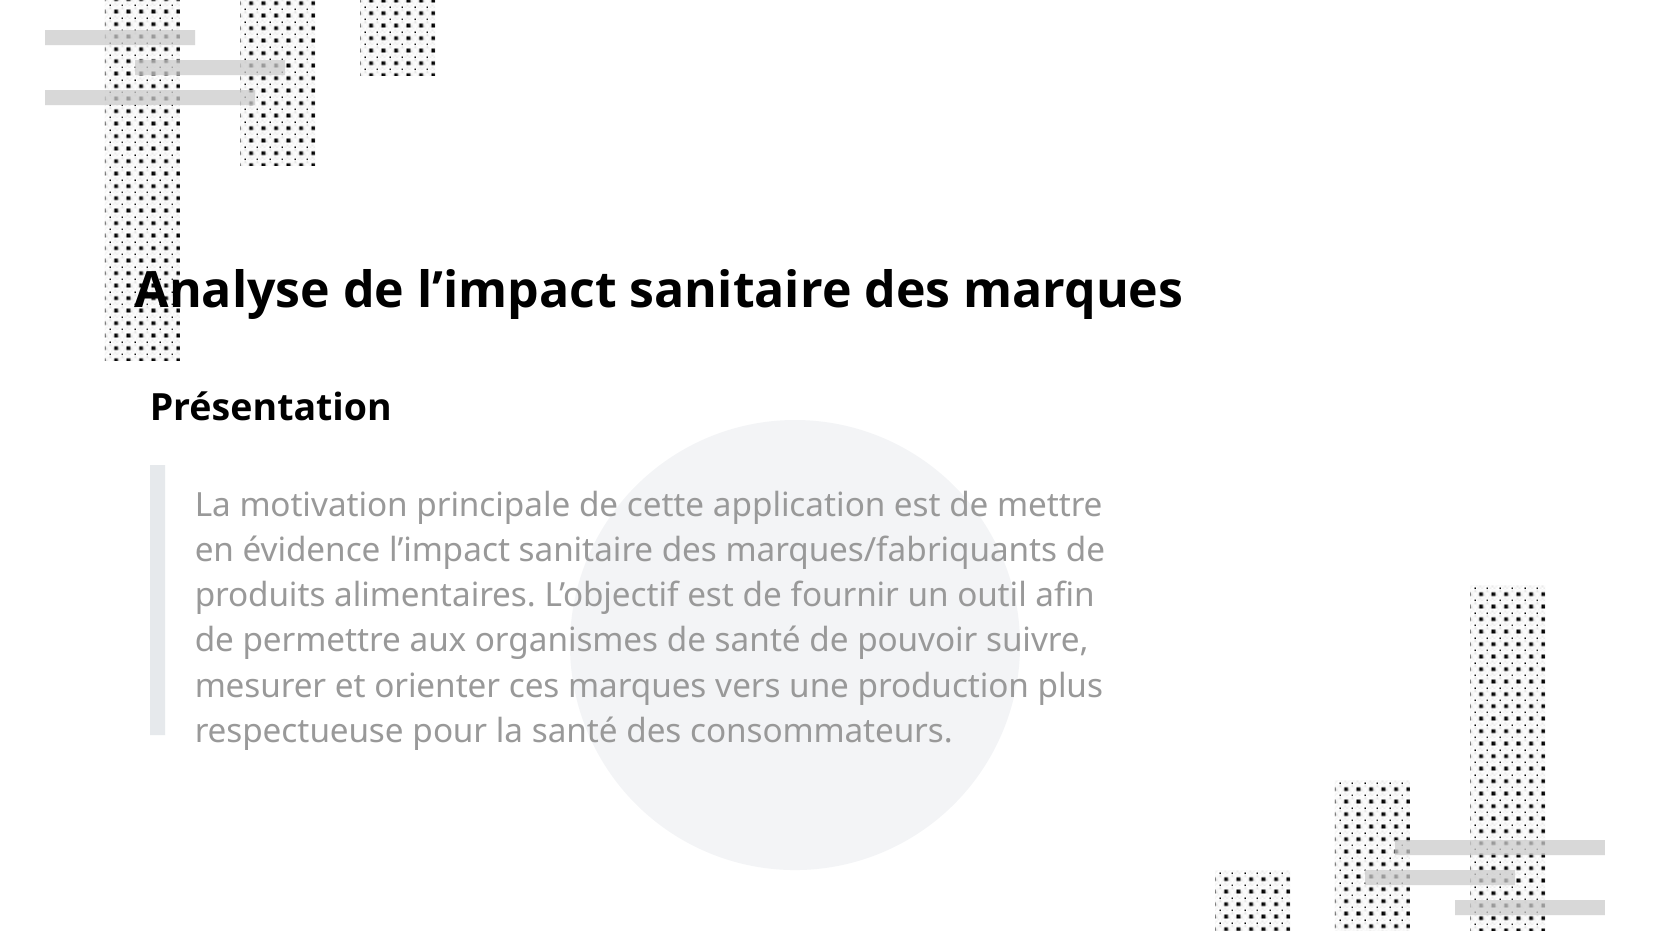

Analyse de l’impact sanitaire des marques
Présentation
La motivation principale de cette application est de mettre en évidence l’impact sanitaire des marques/fabriquants de produits alimentaires. L’objectif est de fournir un outil afin de permettre aux organismes de santé de pouvoir suivre, mesurer et orienter ces marques vers une production plus respectueuse pour la santé des consommateurs.